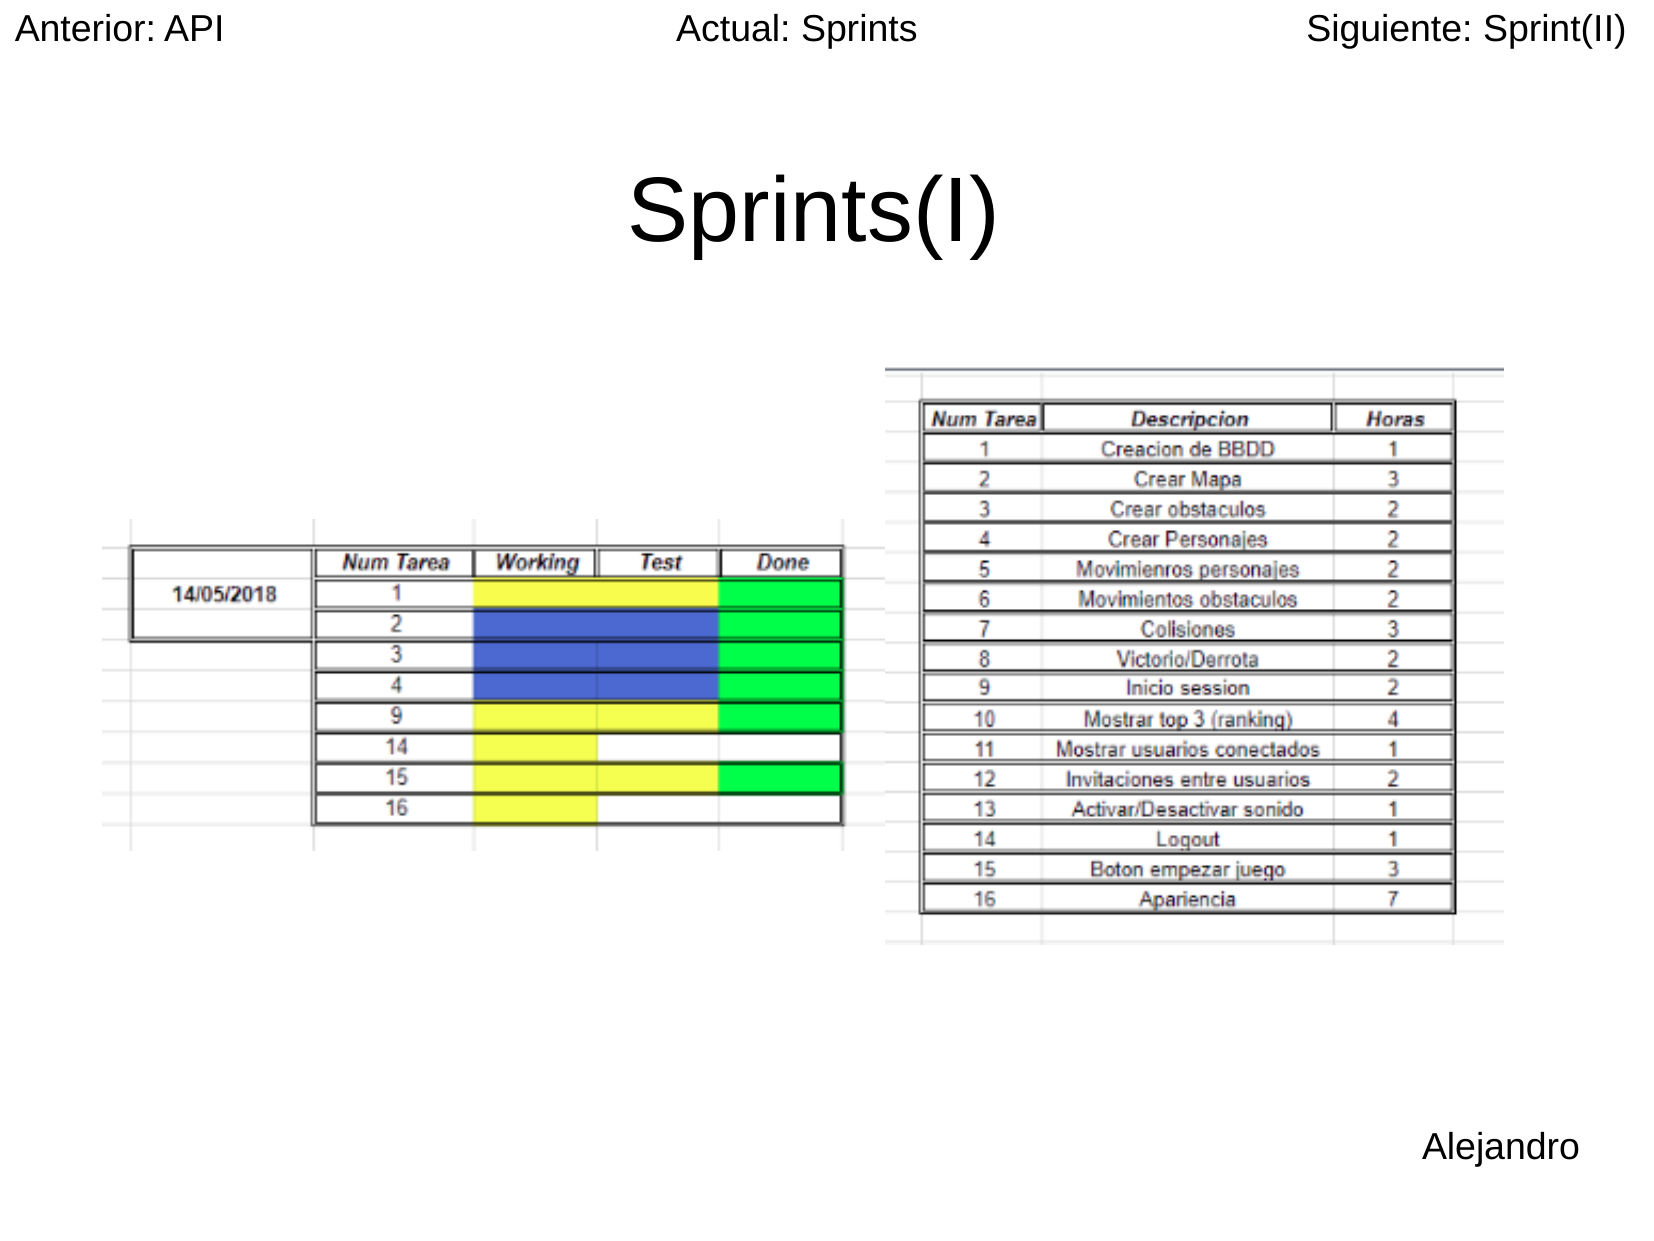

Anterior: API
Actual: Sprints
Siguiente: Sprint(II)
# Sprints(I)
Alejandro